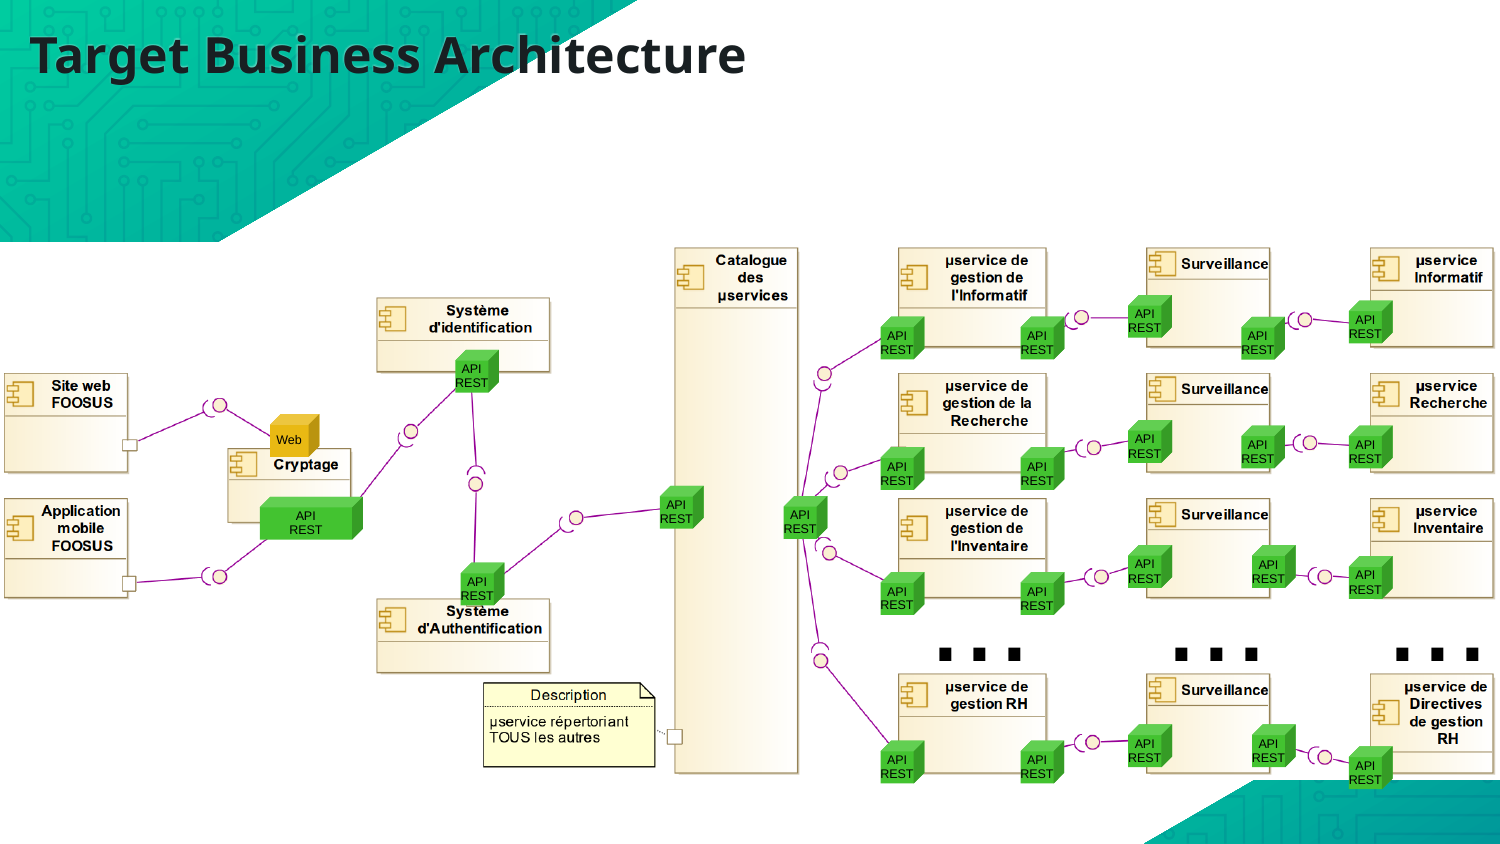

# Target Business Architecture
...
...
...
API
REST
API
REST
API
REST
API
REST
API
REST
API
REST
Web
API
REST
API
REST
API
REST
API
REST
API
REST
API
REST
API
REST
API
REST
API
REST
API
REST
API
REST
API
REST
API
REST
API
REST
API
REST
API
REST
API
REST
API
REST
API
REST